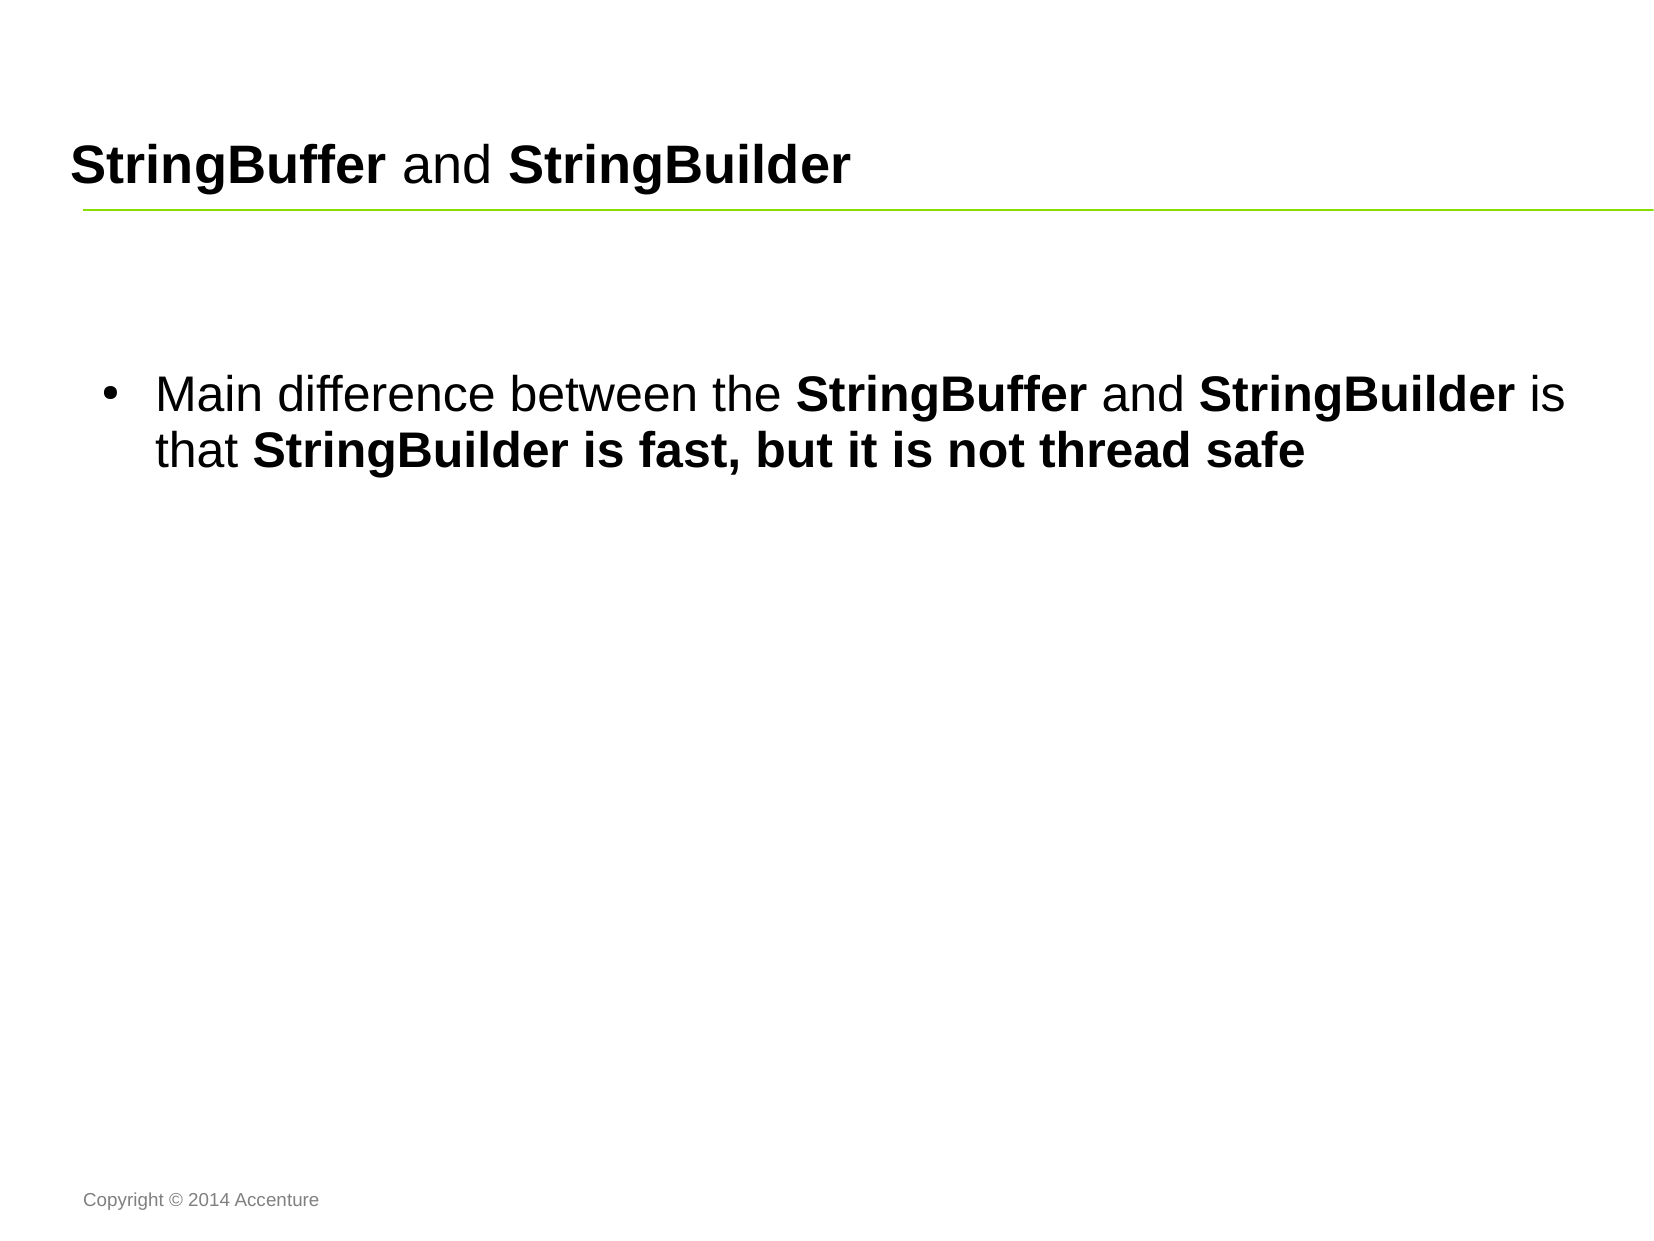

# StringBuffer and StringBuilder
Main difference between the StringBuffer and StringBuilder is that StringBuilder is fast, but it is not thread safe